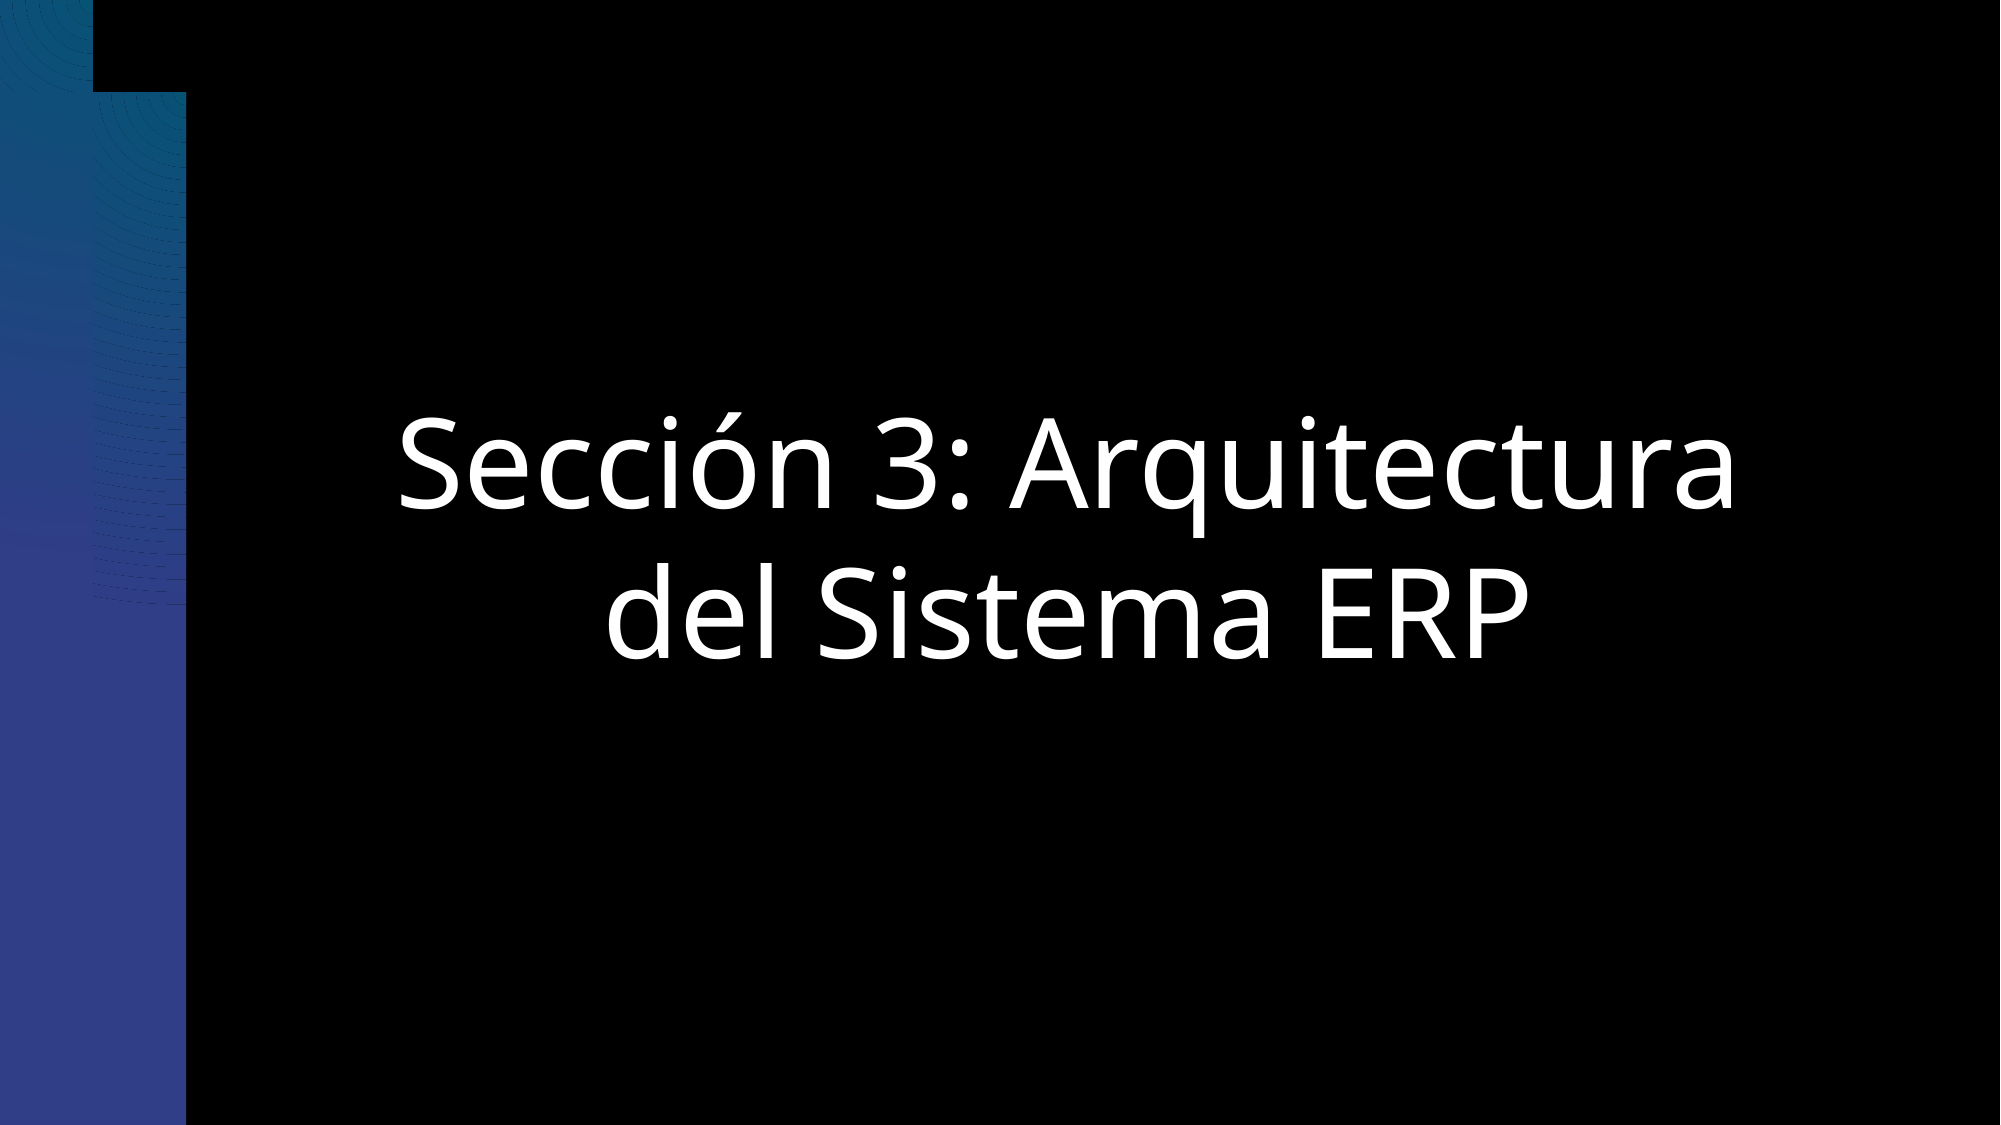

# Sección 3: Arquitectura del Sistema ERP